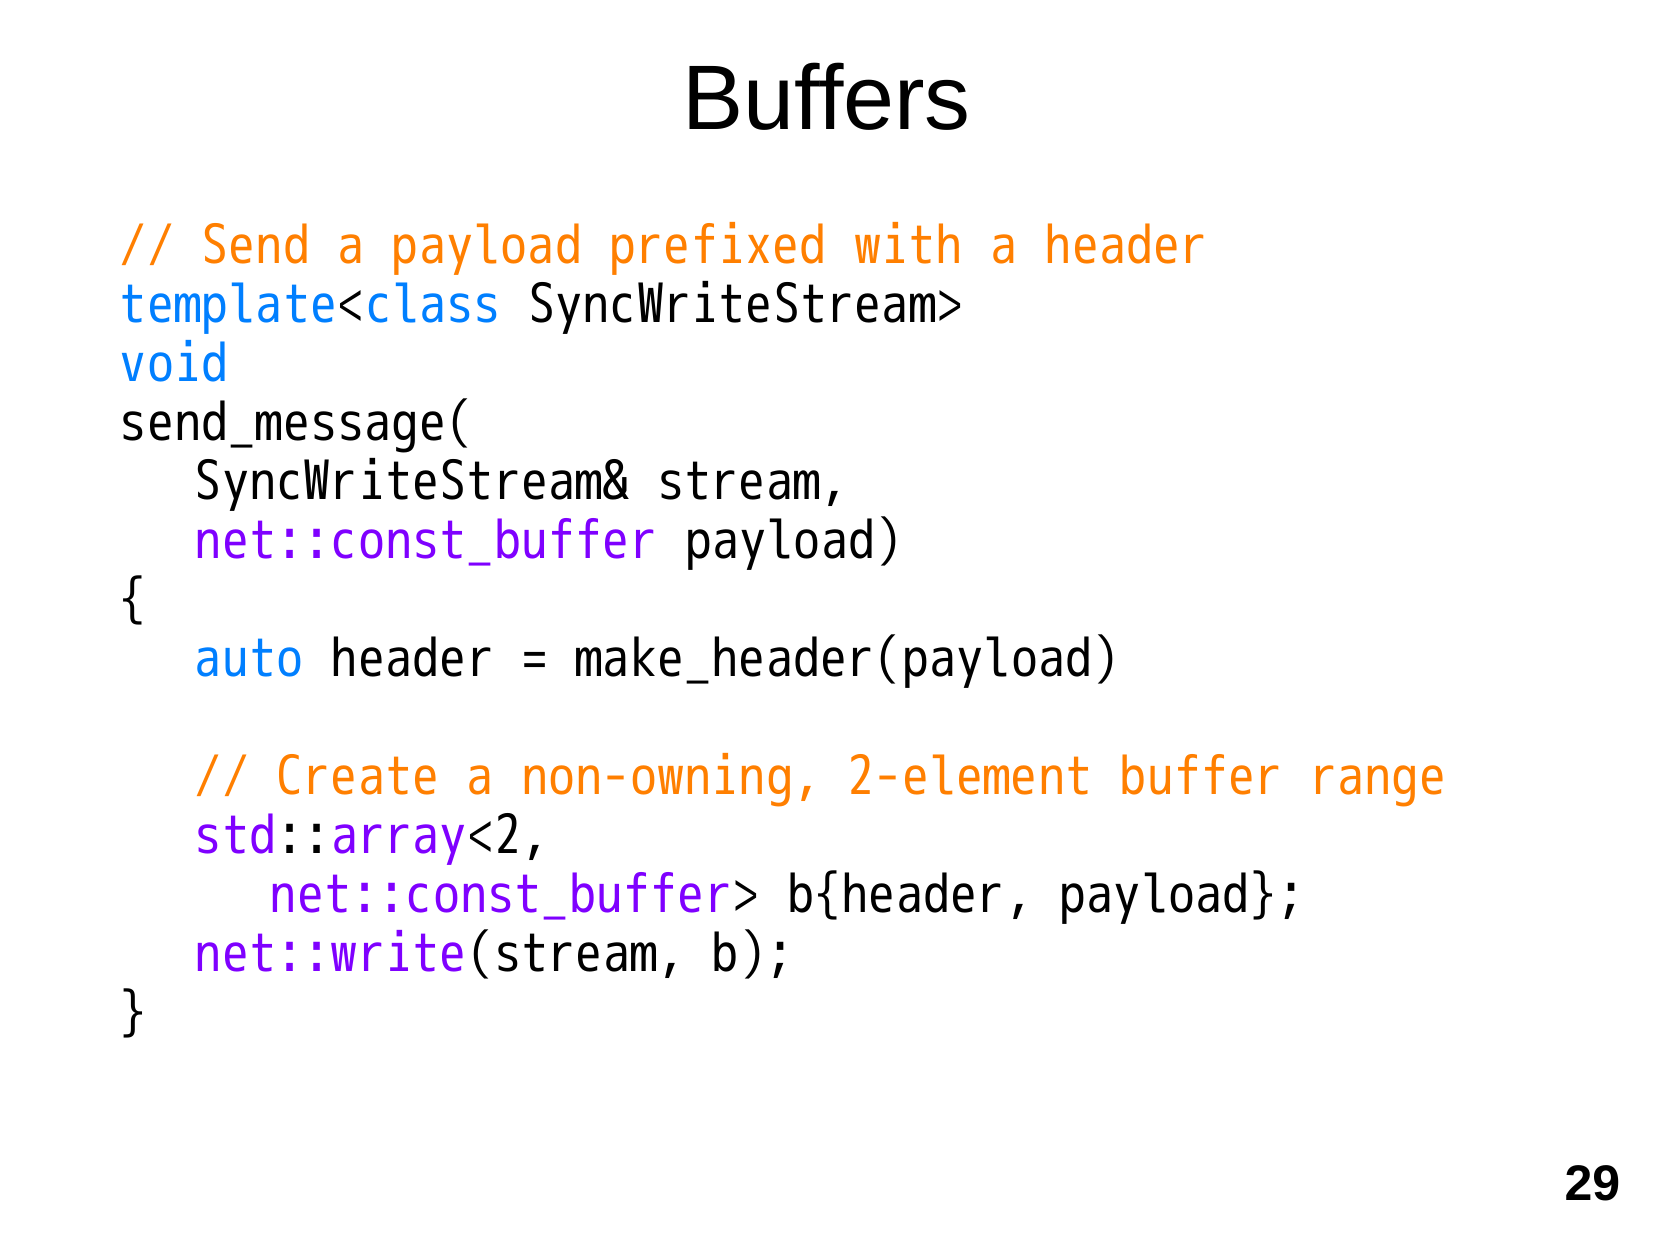

# Buffers
// Send a payload prefixed with a header
template<class SyncWriteStream>
void
send_message(
	SyncWriteStream& stream,
	net::const_buffer payload)
{
	auto header = make_header(payload)
	// Create a non-owning, 2-element buffer range
	std::array<2,
		net::const_buffer> b{header, payload};
	net::write(stream, b);
}
29